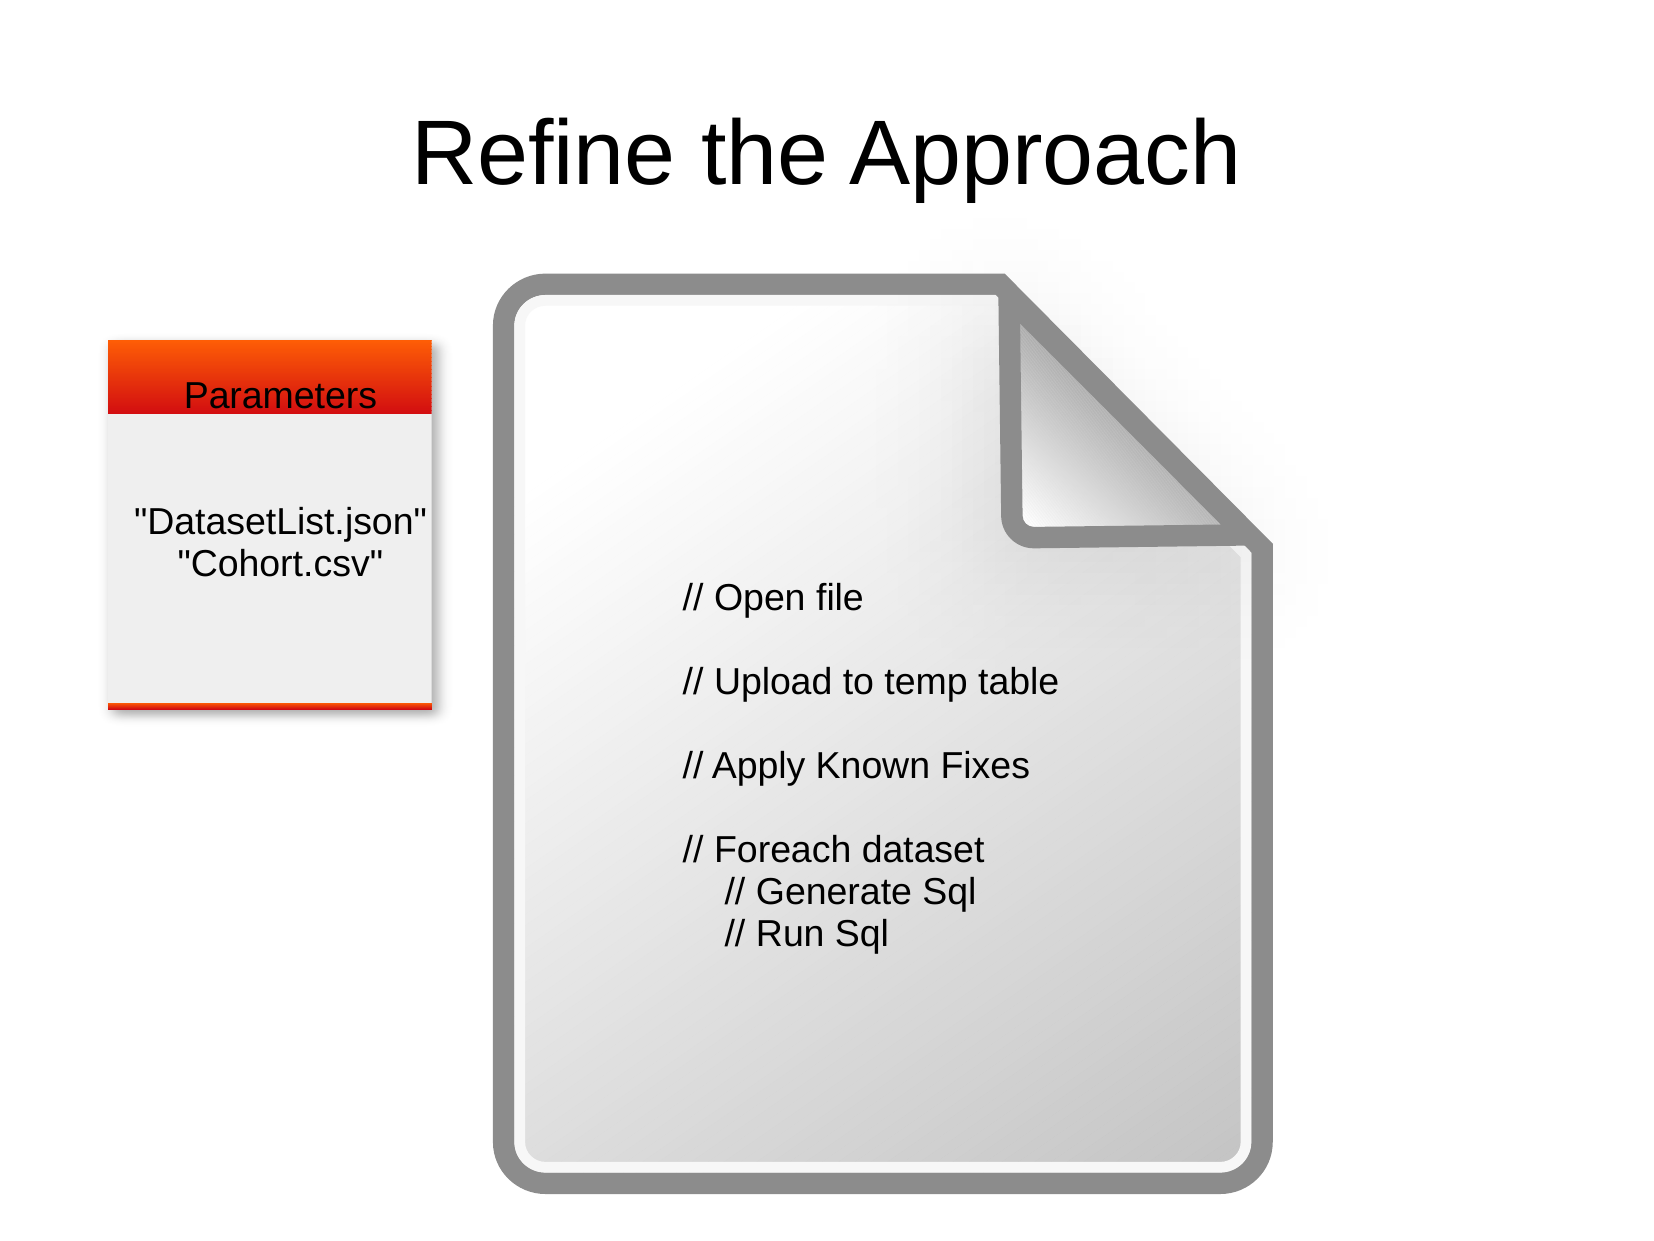

# Refine the Approach
// Open file
// Upload to temp table
// Apply Known Fixes
// Foreach dataset
 // Generate Sql
 // Run Sql
Parameters
"DatasetList.json"
"Cohort.csv"